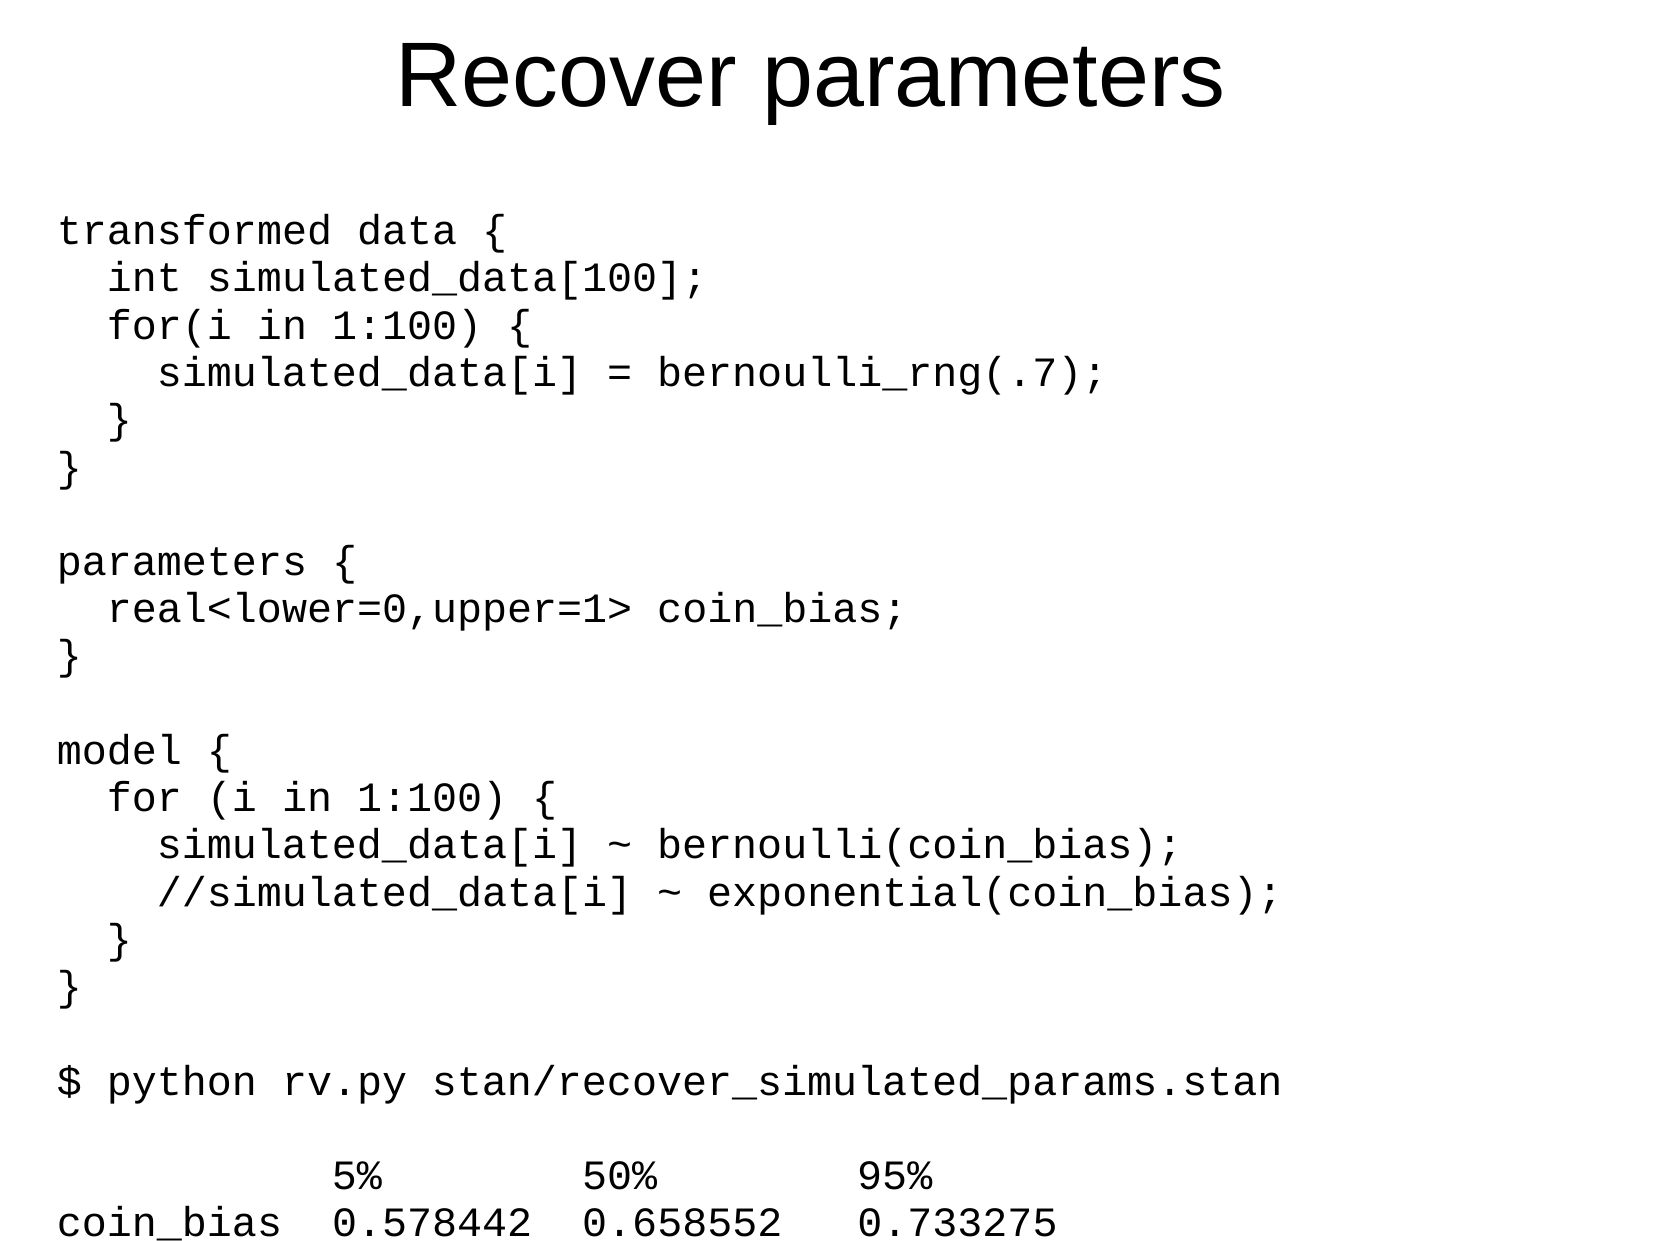

# Recover parameters
transformed data {
 int simulated_data[100];
 for(i in 1:100) {
 simulated_data[i] = bernoulli_rng(.7);
 }
}
parameters {
 real<lower=0,upper=1> coin_bias;
}
model {
 for (i in 1:100) {
 simulated_data[i] ~ bernoulli(coin_bias);
 //simulated_data[i] ~ exponential(coin_bias);
 }
}
$ python rv.py stan/recover_simulated_params.stan
 5% 50% 95%
coin_bias 0.578442 0.658552 0.733275